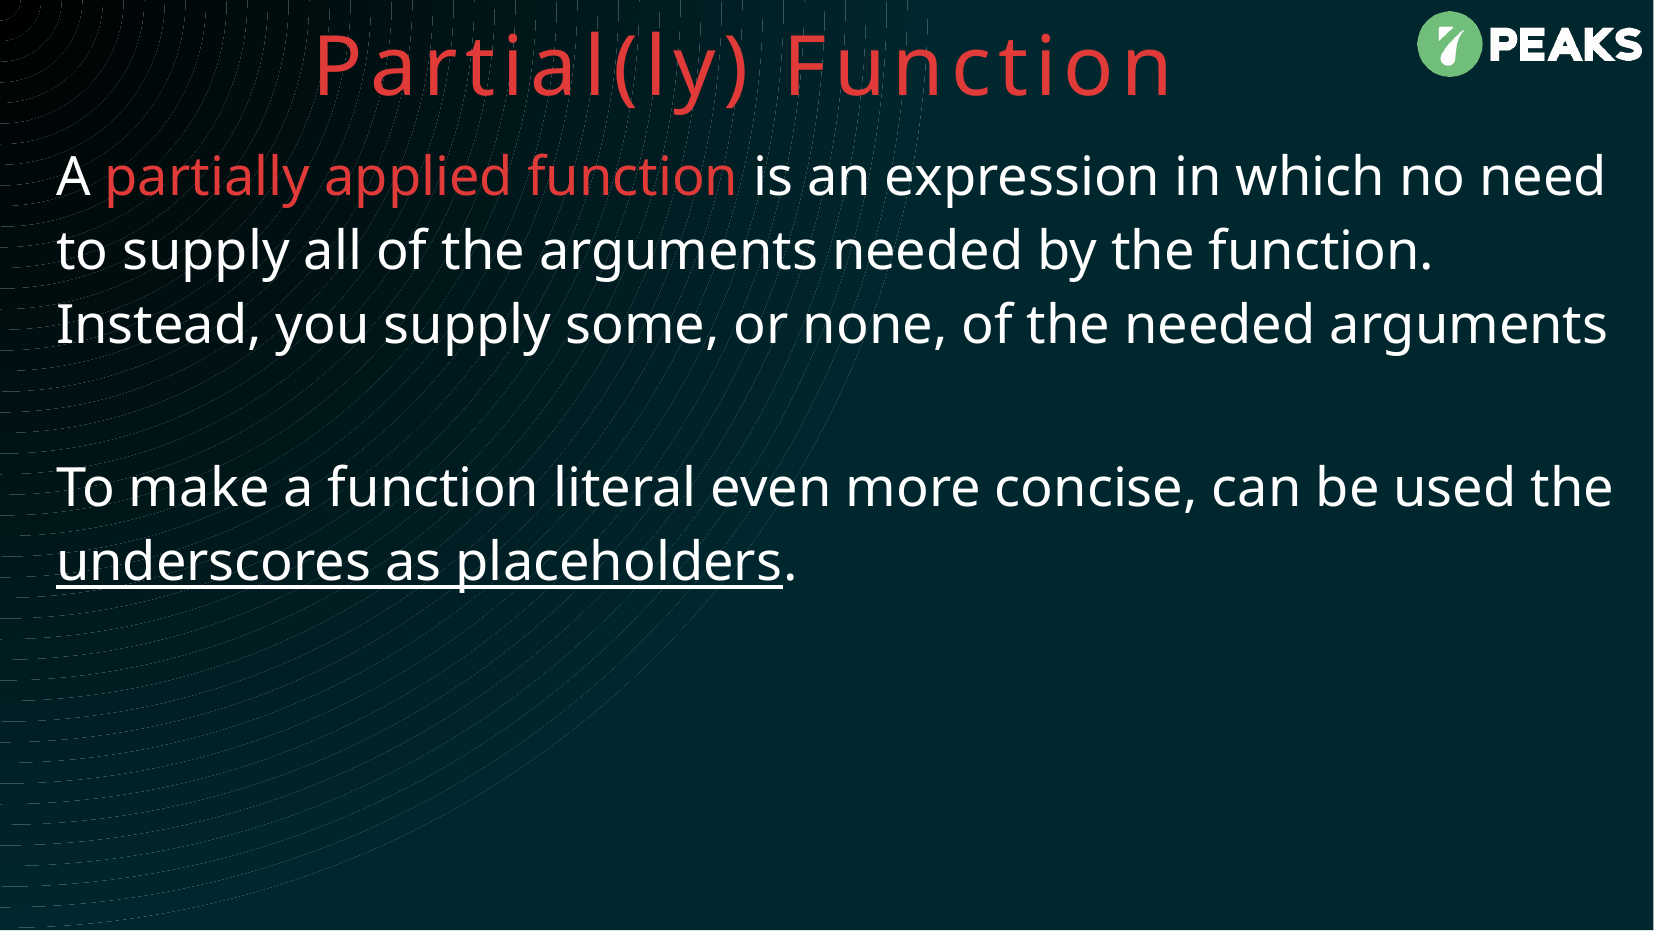

Partial(ly) Function
A partially applied function is an expression in which no need to supply all of the arguments needed by the function. Instead, you supply some, or none, of the needed arguments
To make a function literal even more concise, can be used the underscores as placeholders.